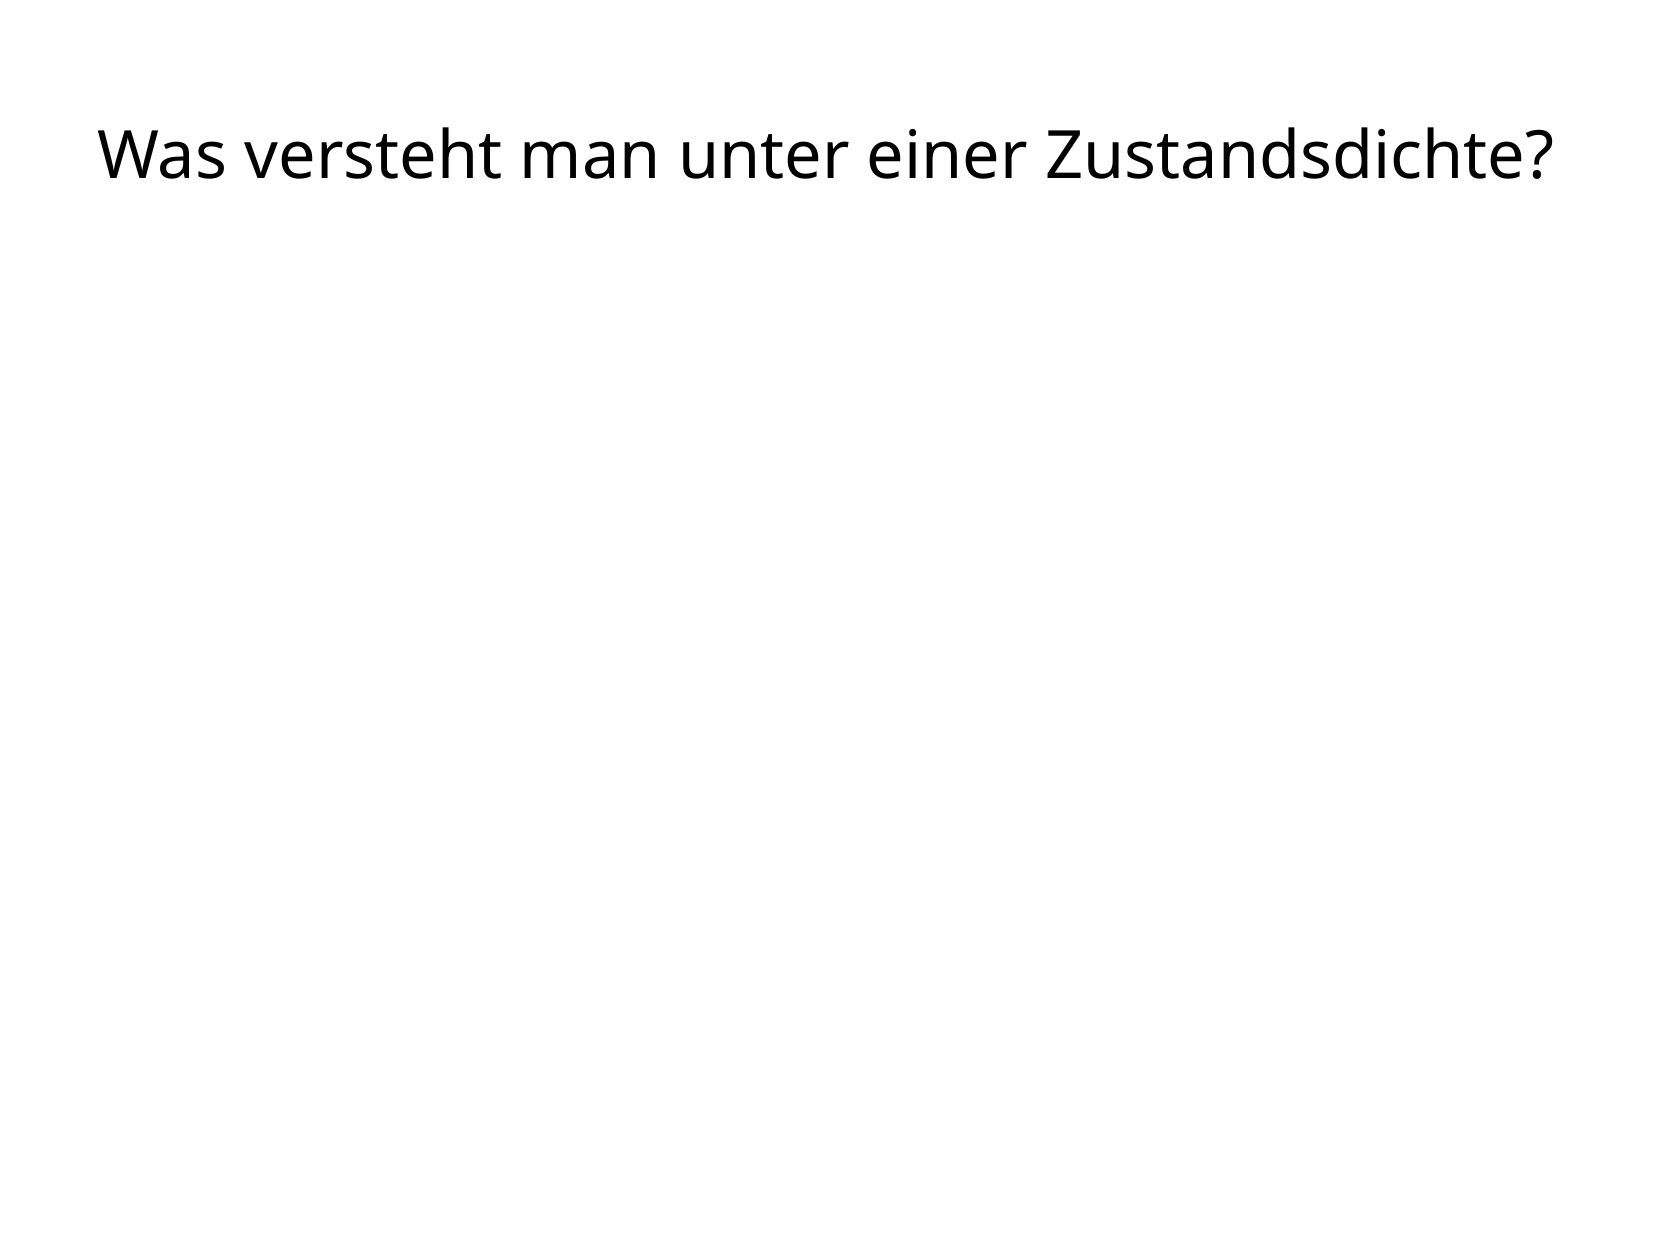

# Was versteht man unter einer Zustandsdichte?